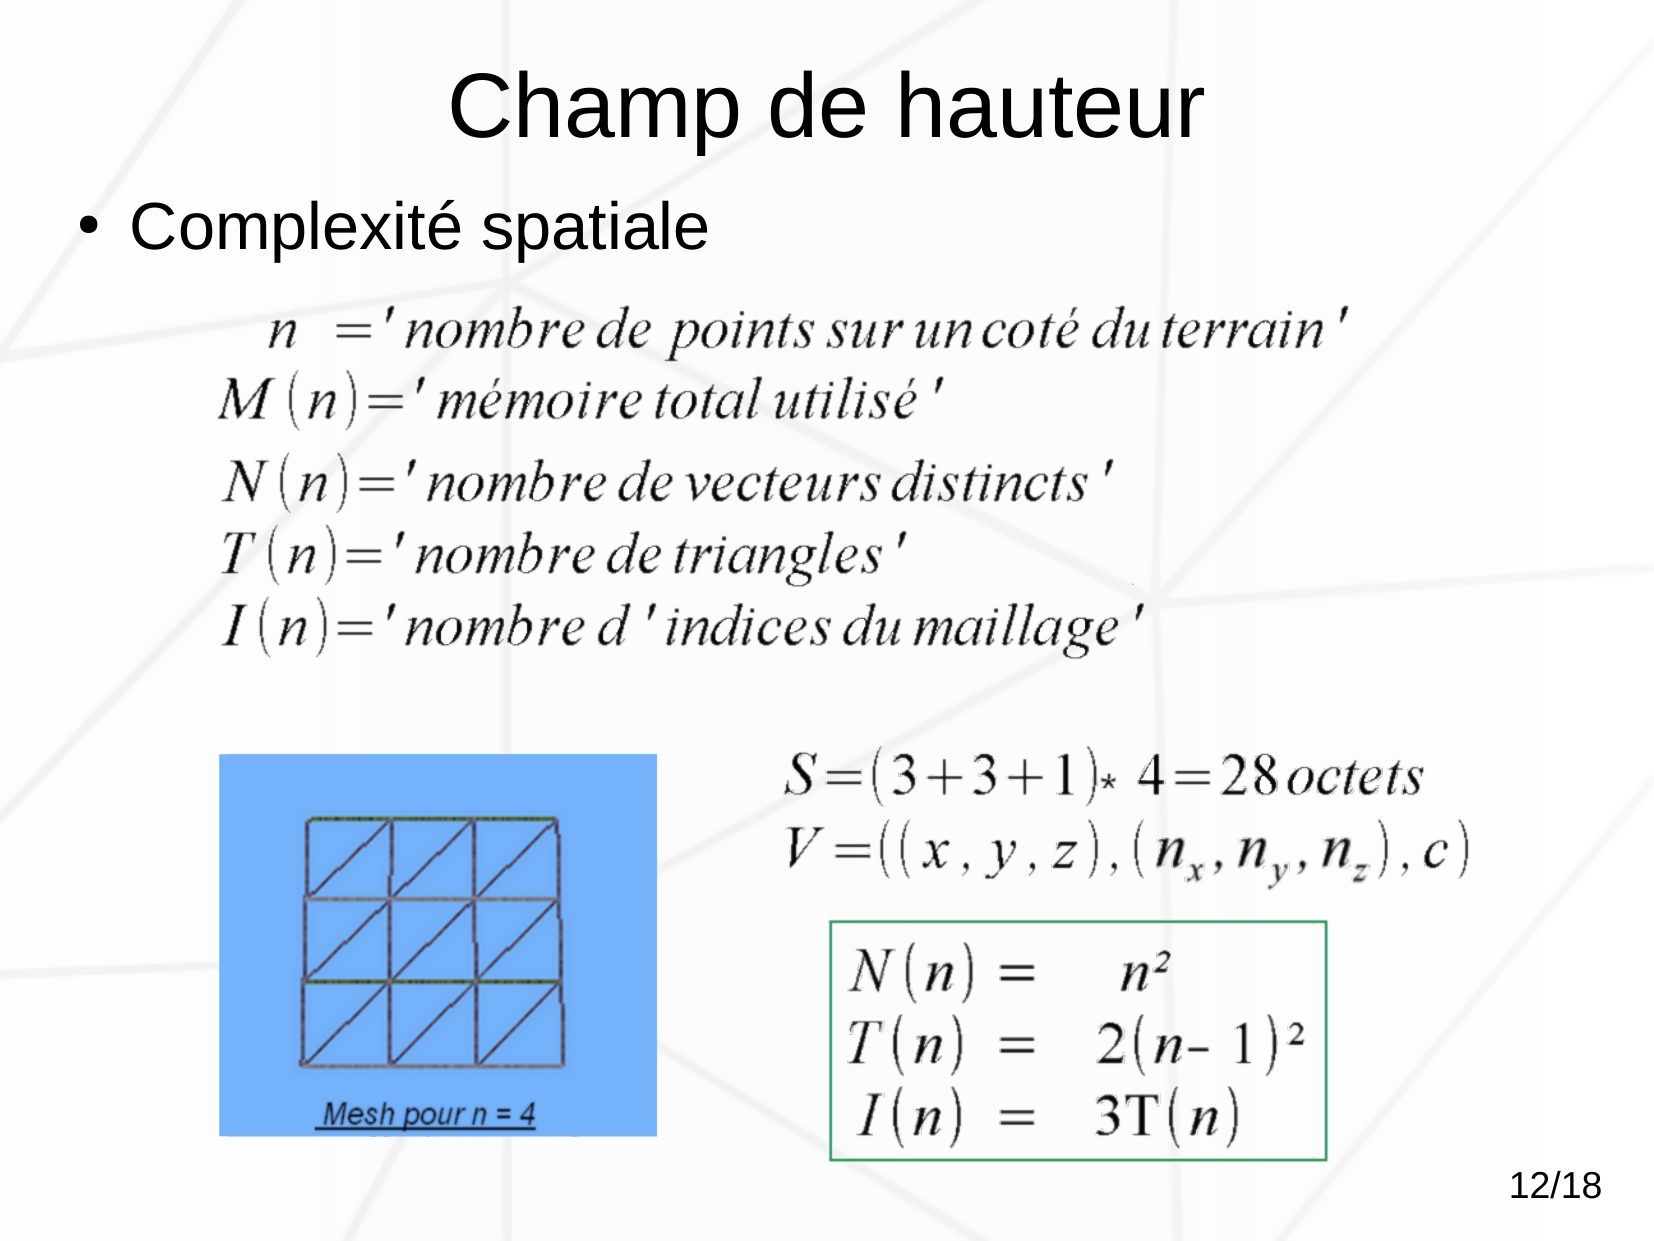

# Champ de hauteur
Complexité spatiale
12/18